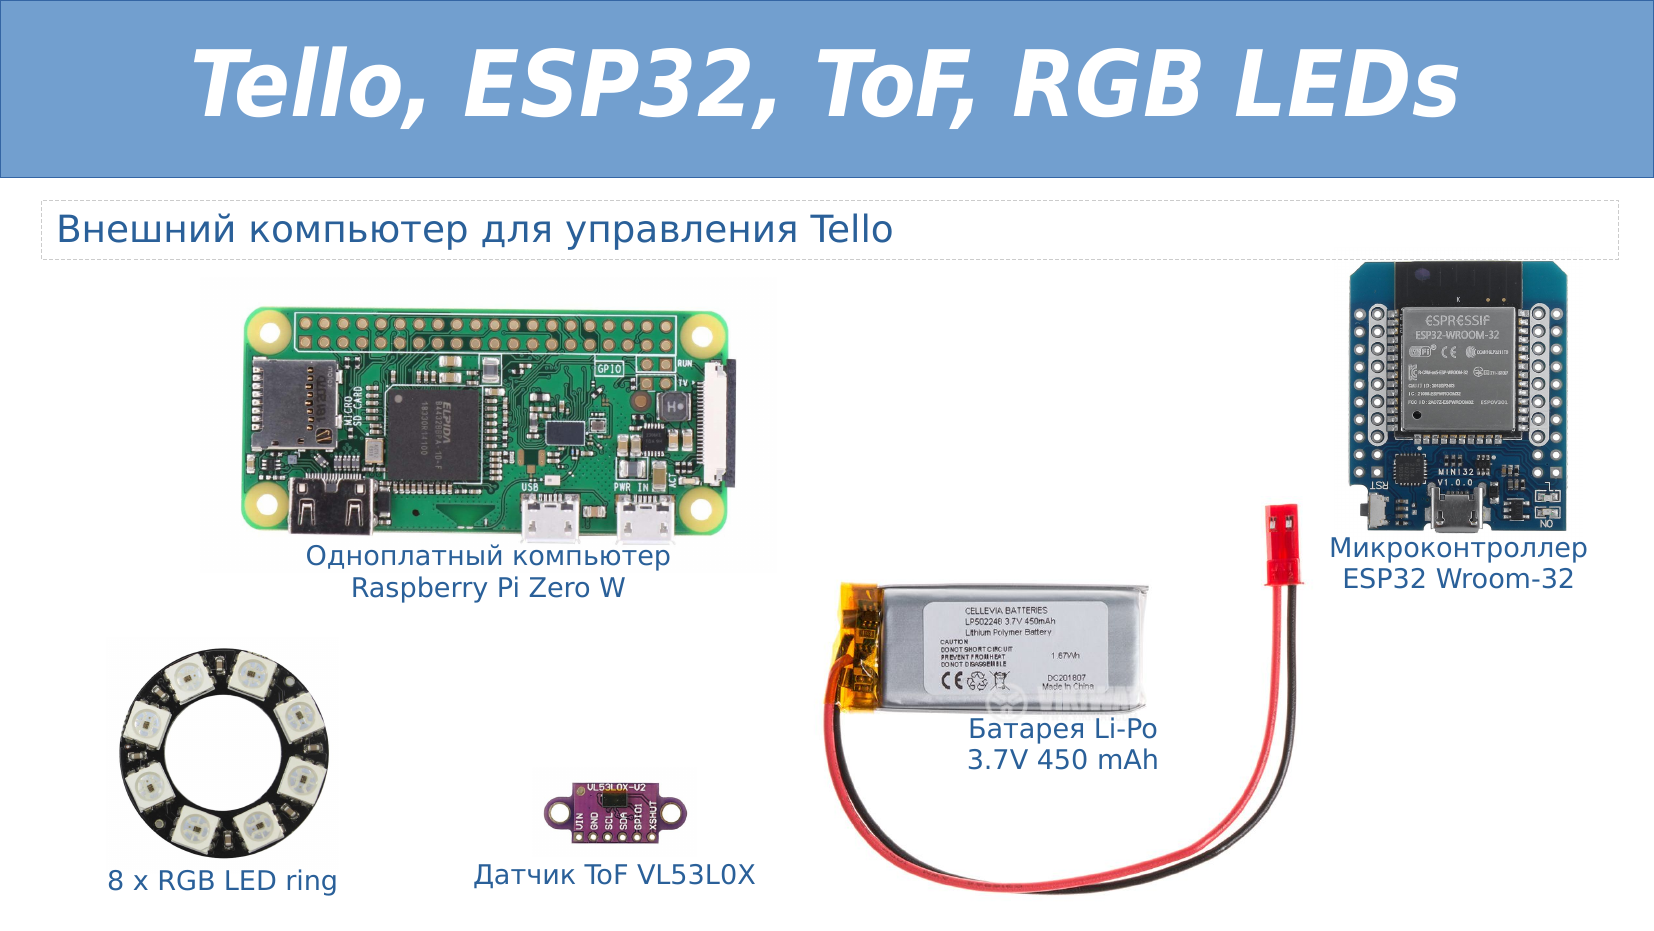

Tello, ESP32, ToF, RGB LEDs
Внешний компьютер для управления Tello
Микроконтроллер
ESP32 Wroom-32
Одноплатный компьютер
Raspberry Pi Zero W
Батарея Li-Po
3.7V 450 mAh
8 x RGB LED ring
Датчик ToF VL53L0X